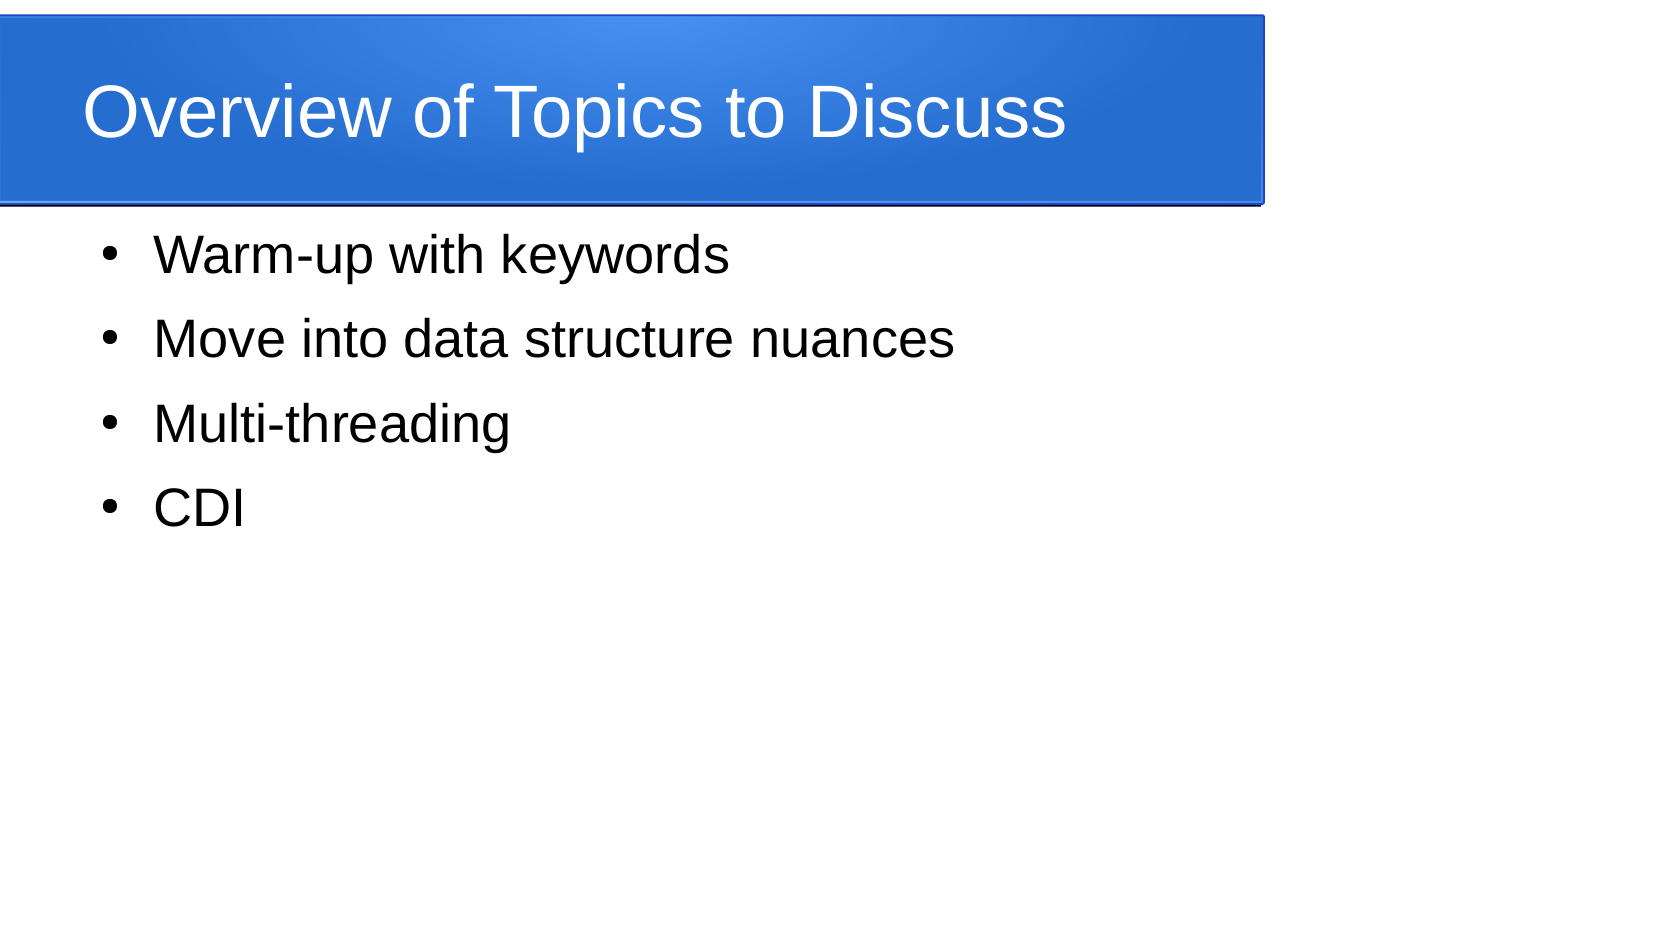

# Overview of Topics to Discuss
Warm-up with keywords
Move into data structure nuances
Multi-threading
CDI